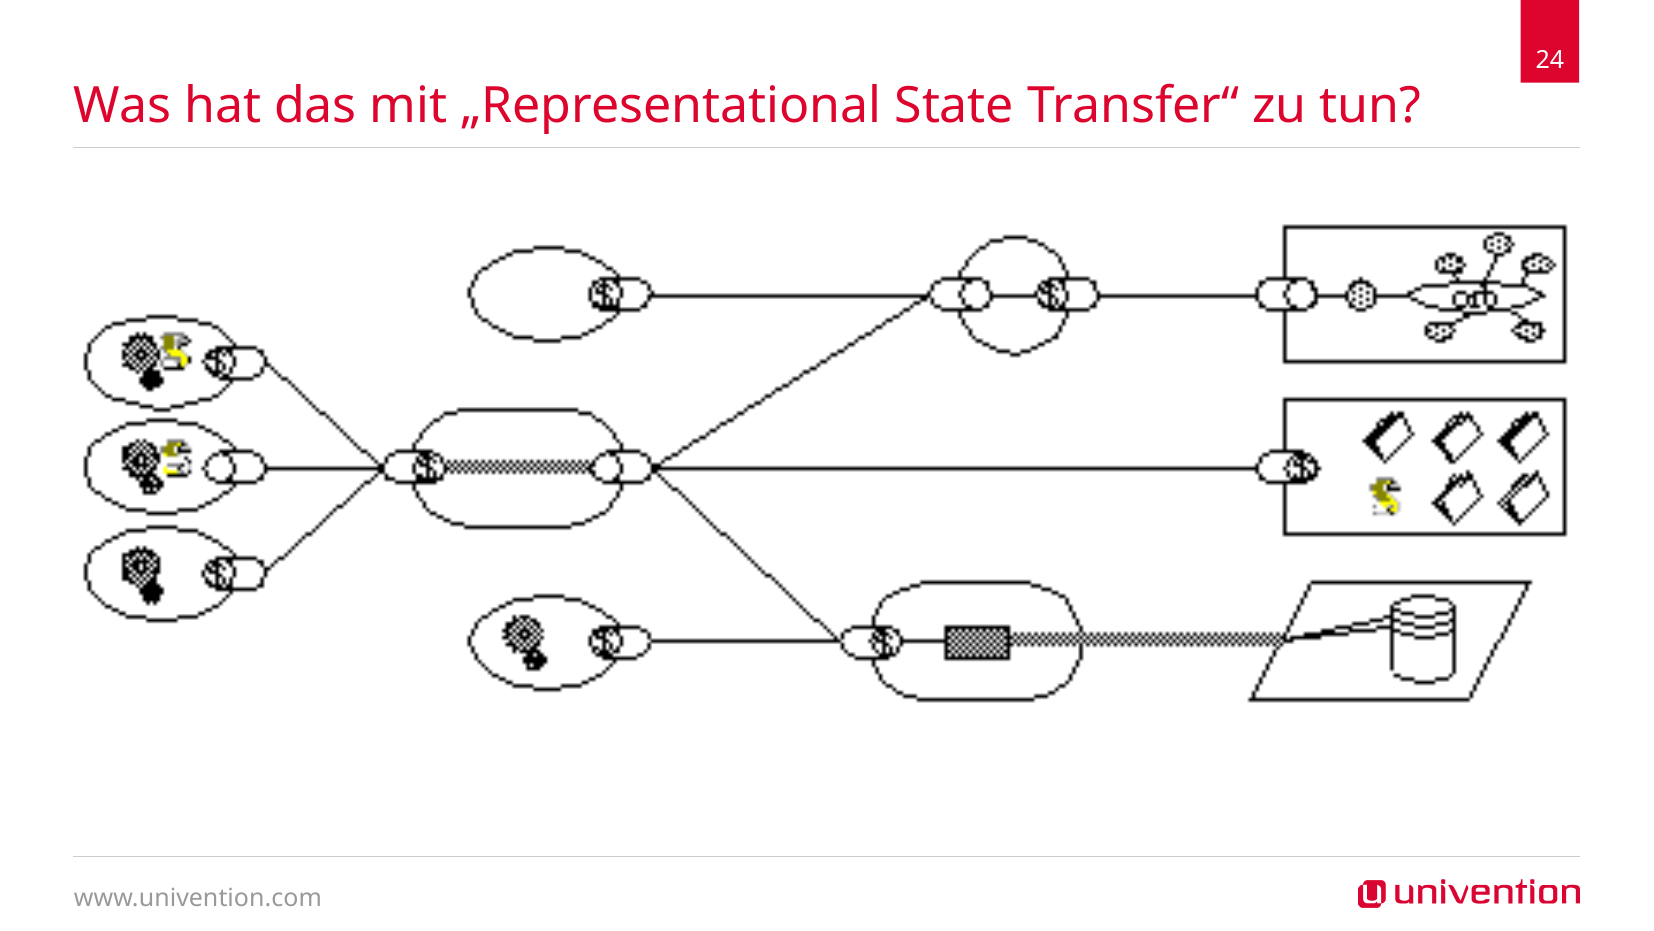

# Was hat das mit „Representational State Transfer“ zu tun?